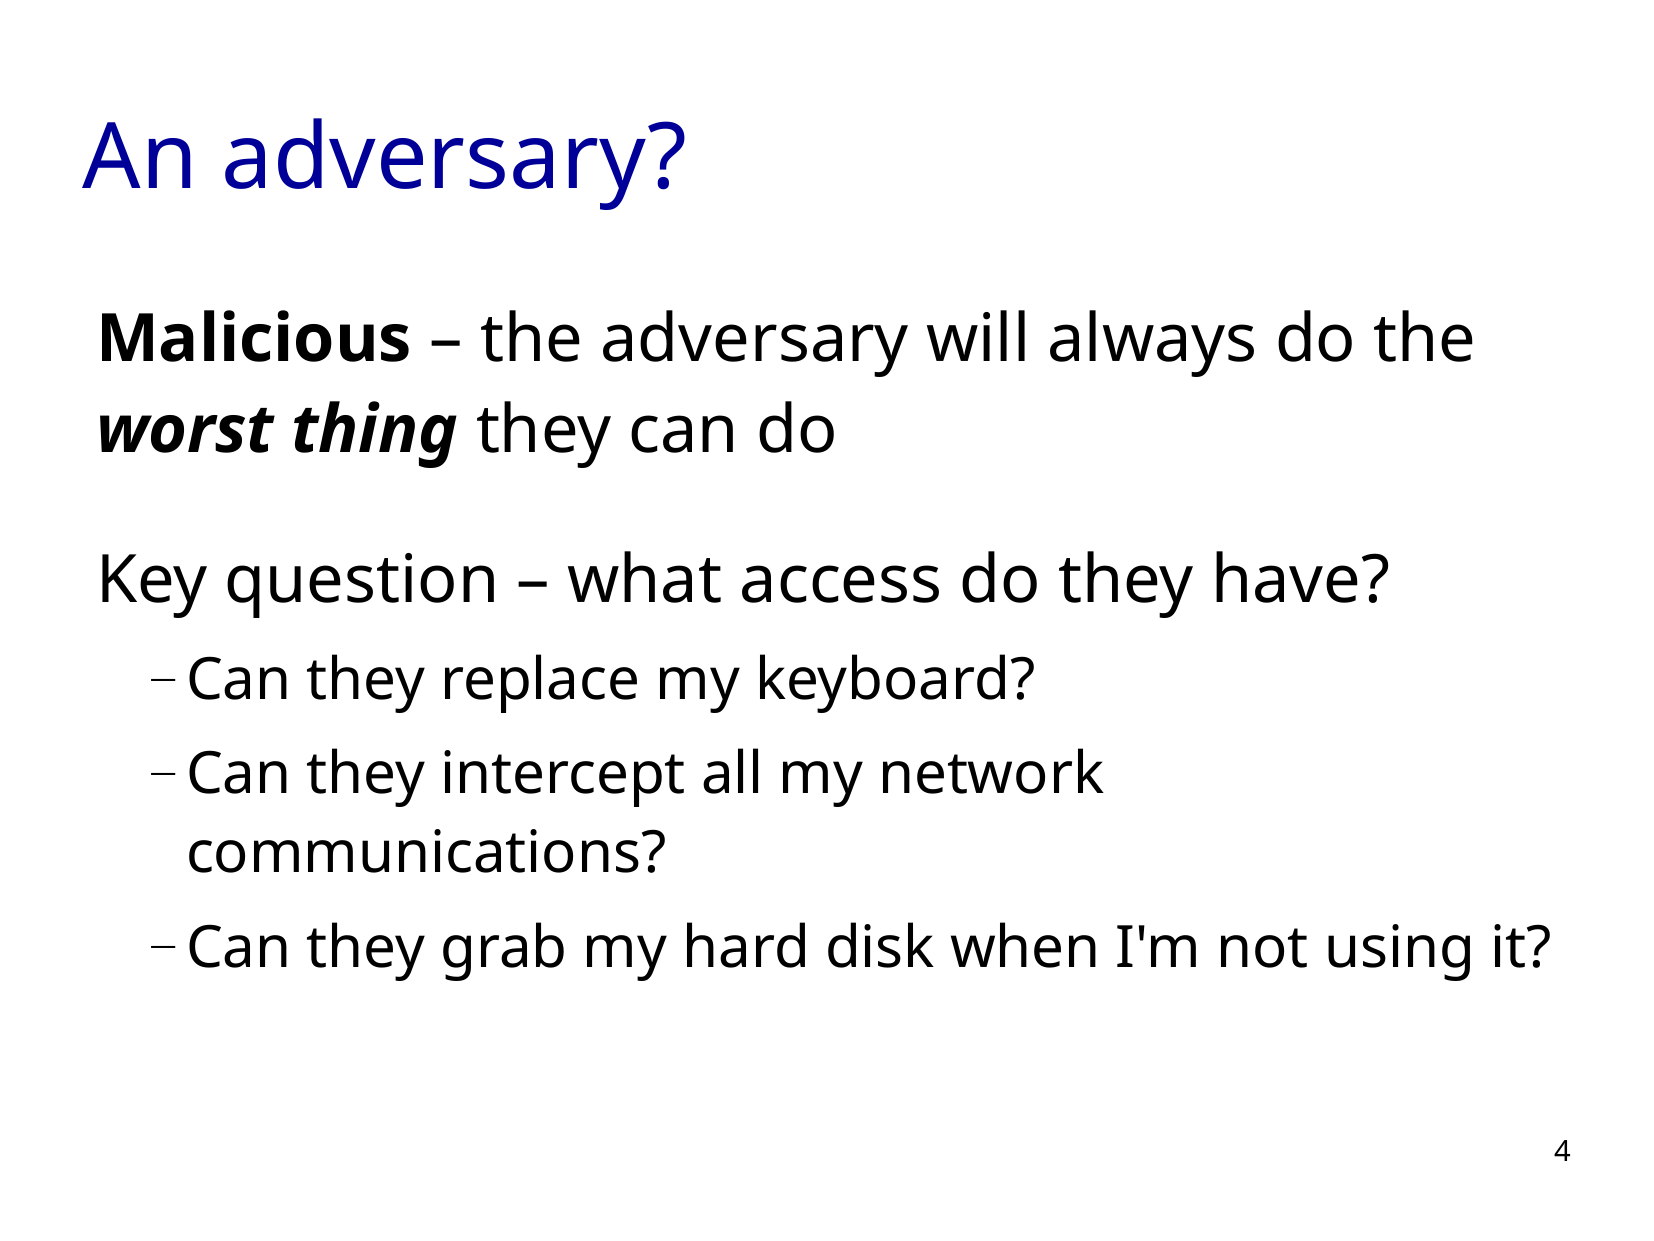

# An adversary?
Malicious – the adversary will always do the worst thing they can do
Key question – what access do they have?
Can they replace my keyboard?
Can they intercept all my network communications?
Can they grab my hard disk when I'm not using it?
4